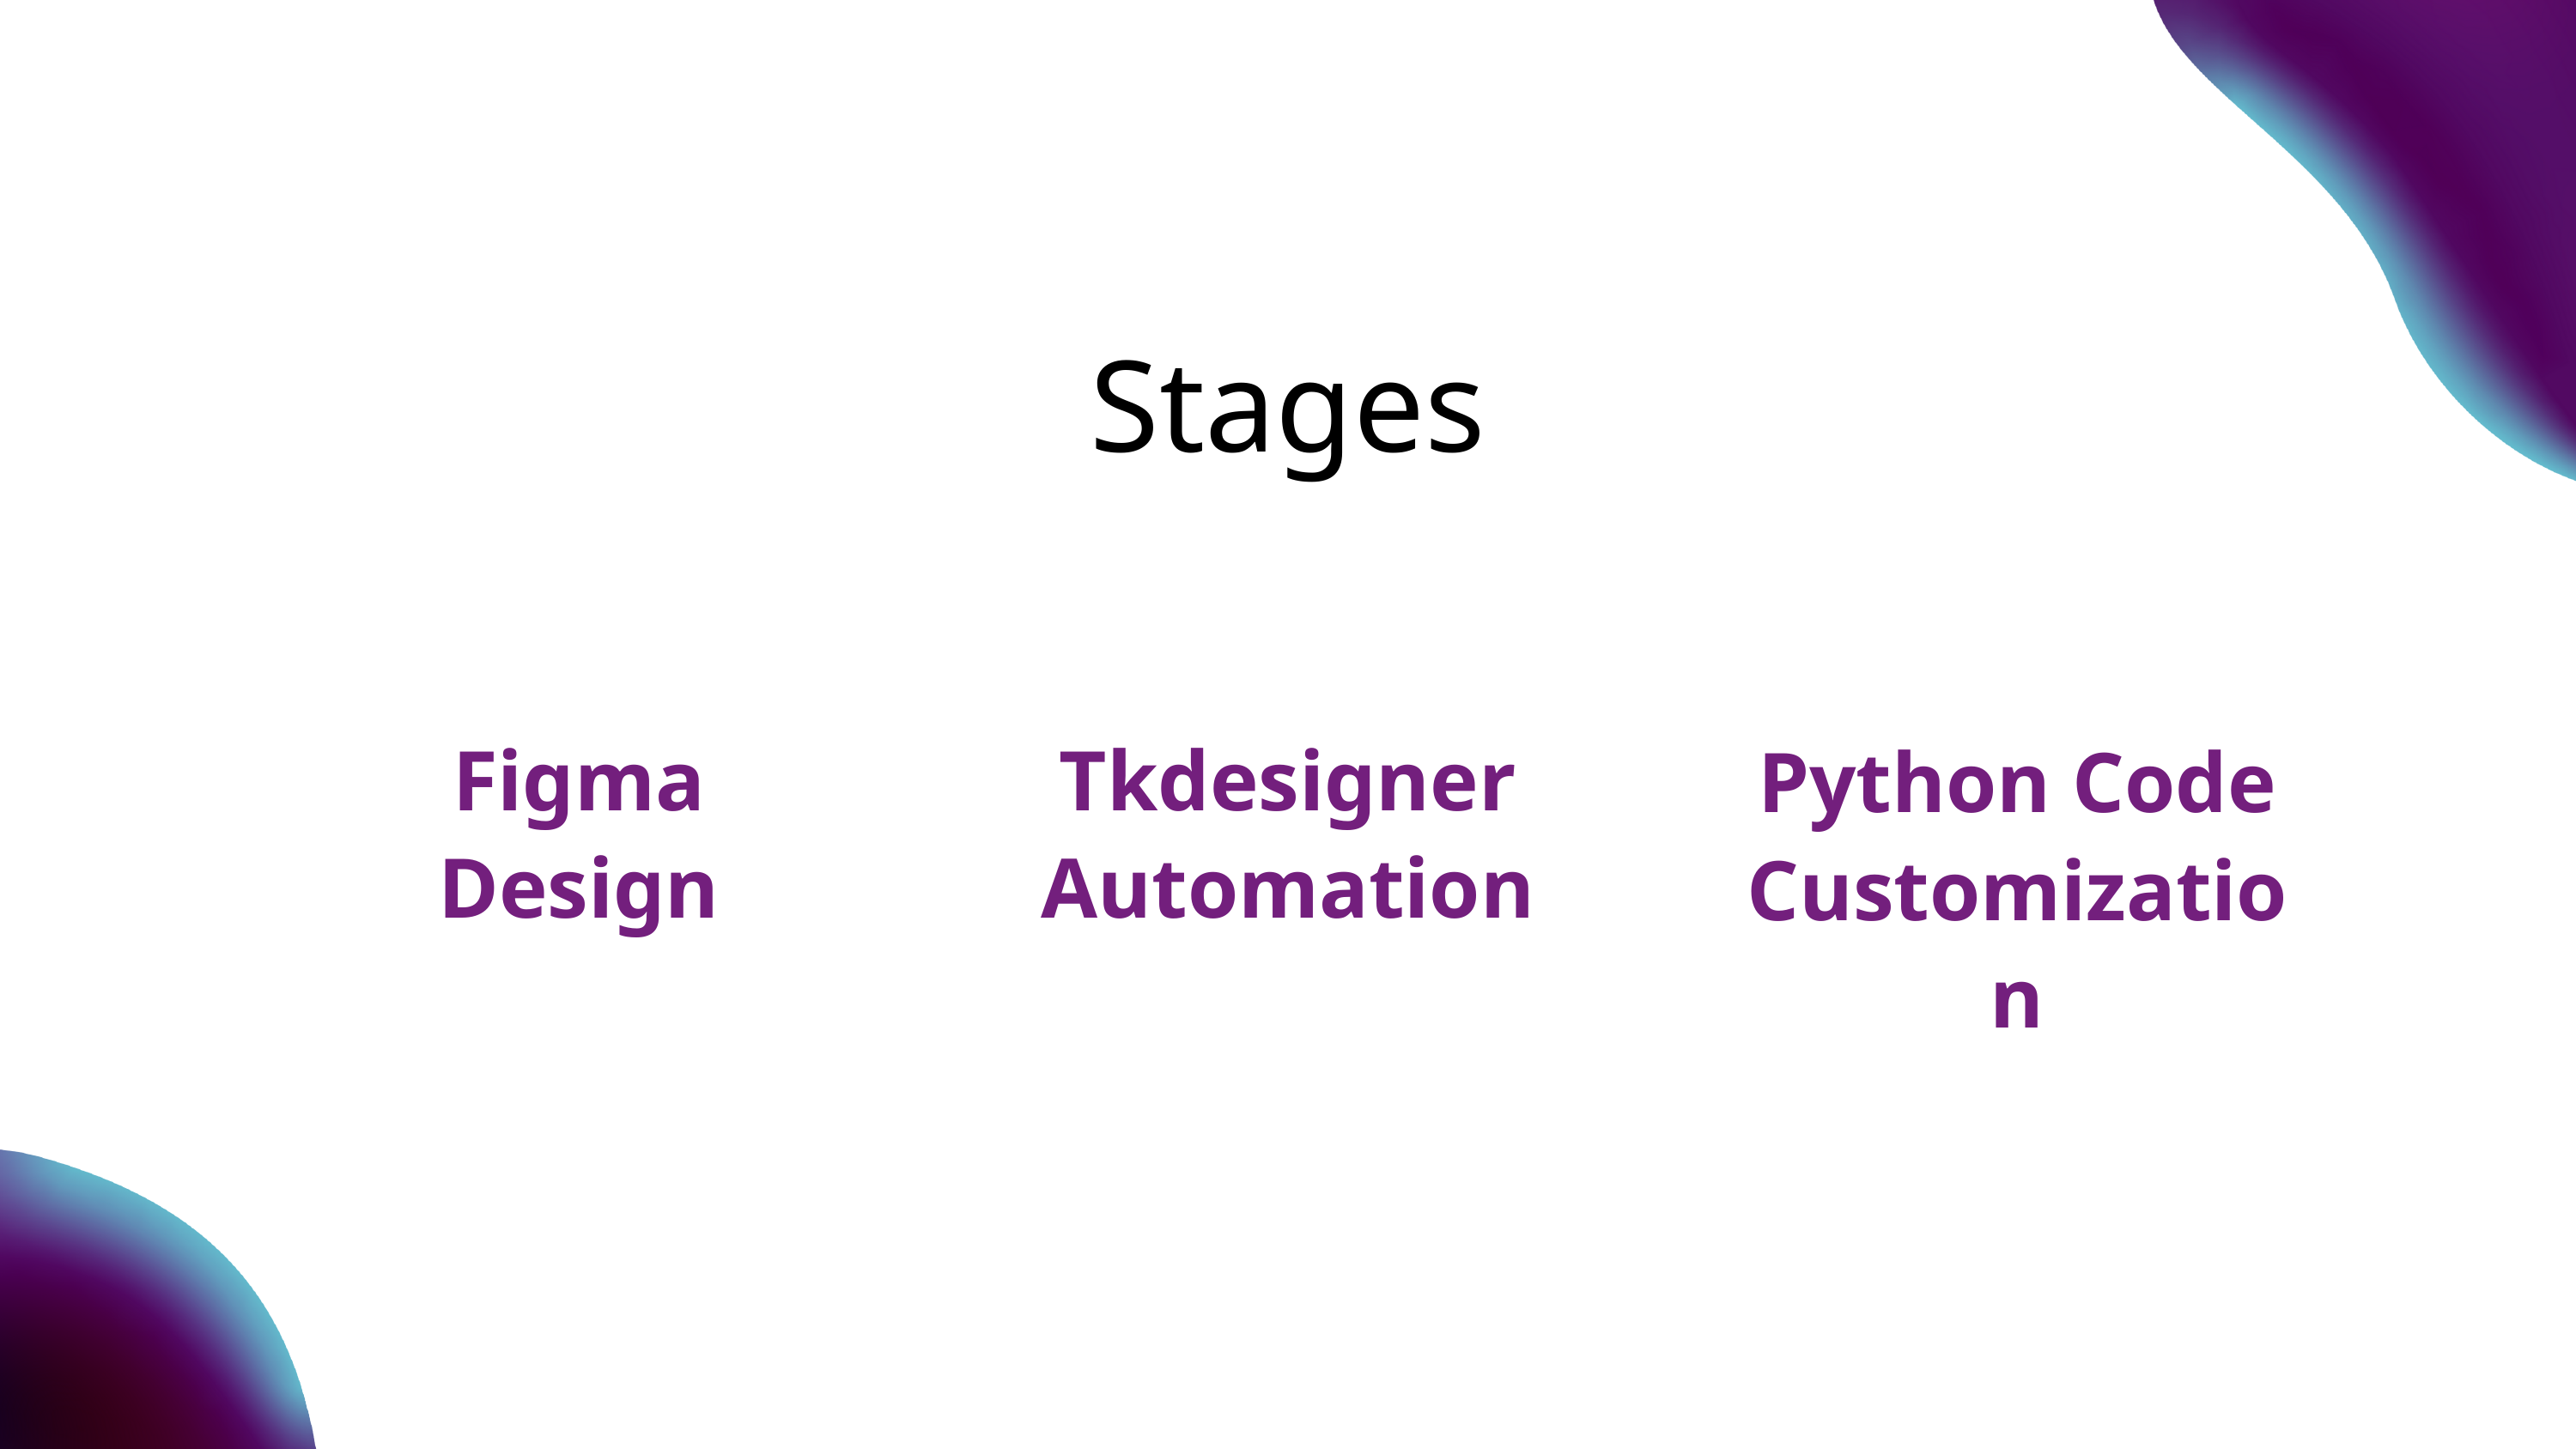

Stages
Figma
Design
Tkdesigner Automation
Python Code Customization